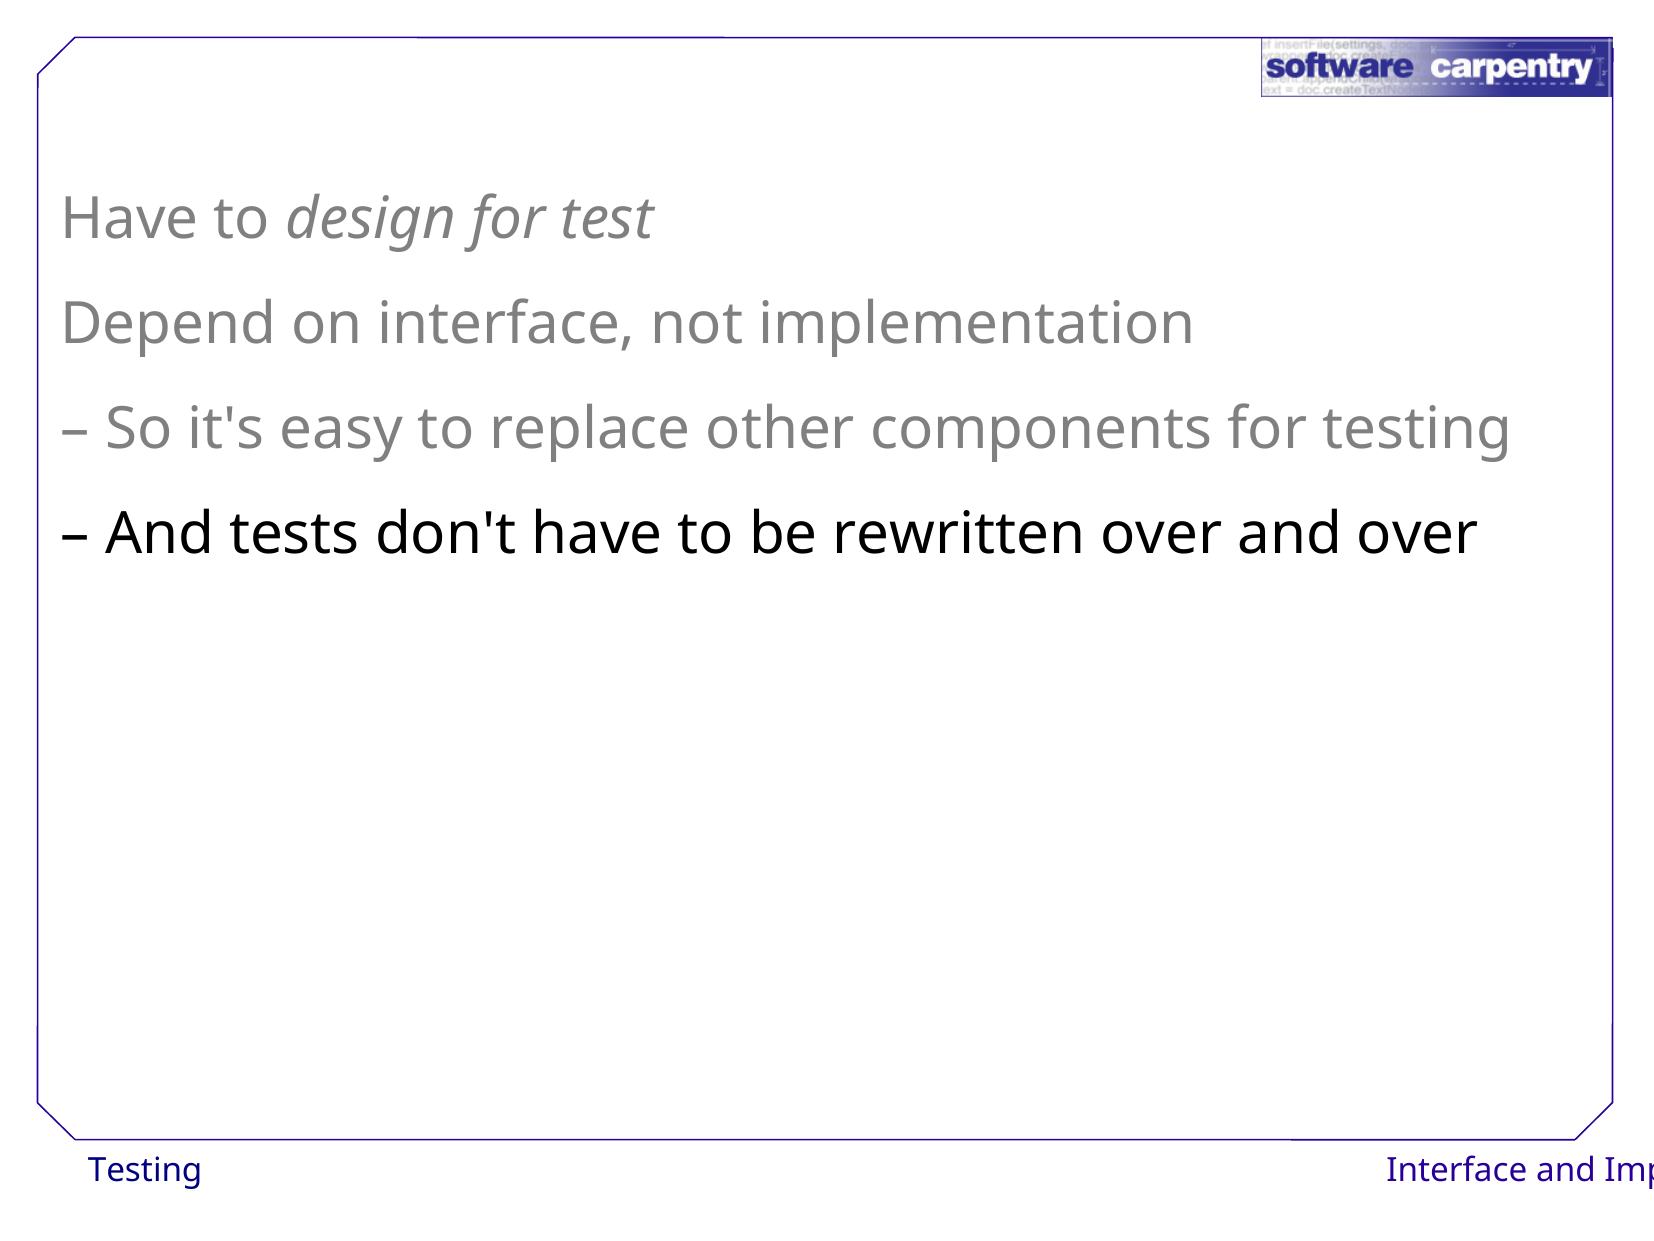

Have to design for test
Depend on interface, not implementation
– So it's easy to replace other components for testing
– And tests don't have to be rewritten over and over